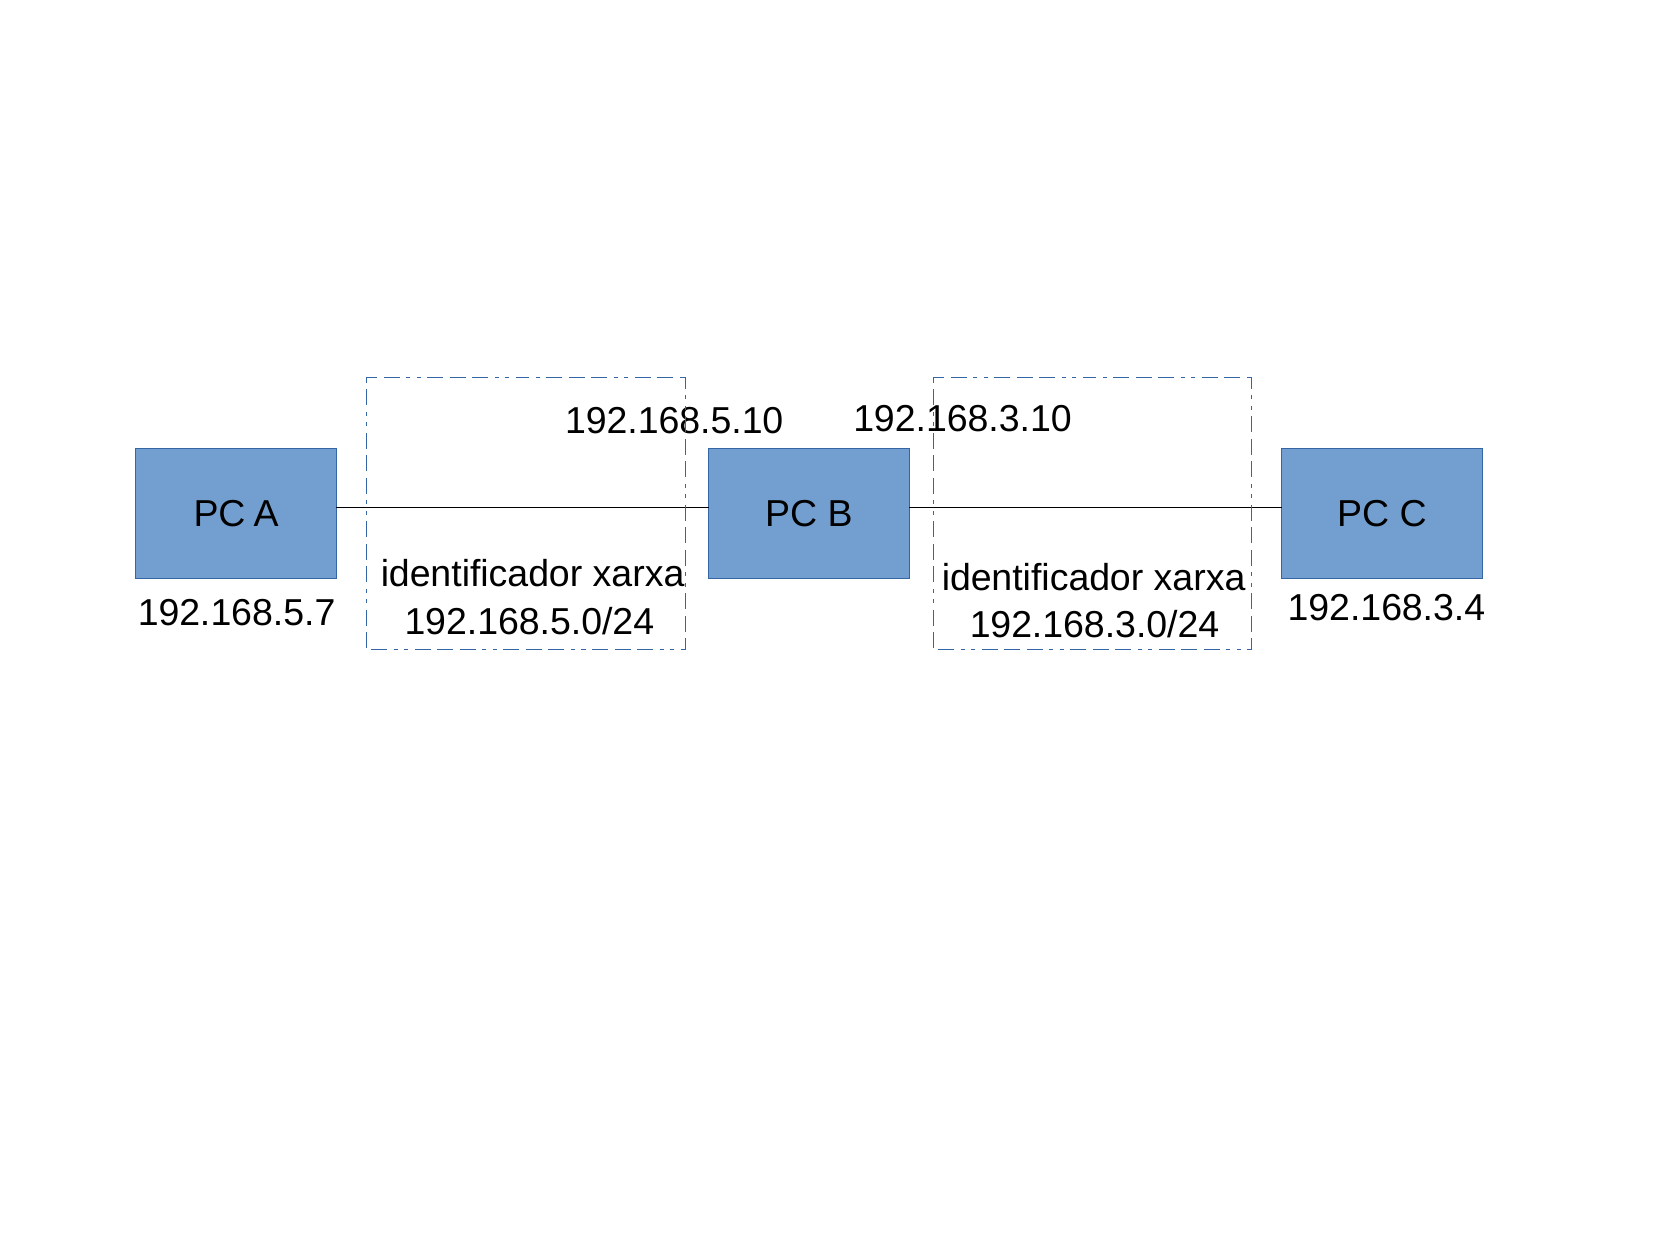

192.168.3.10
192.168.5.10
PC A
PC B
PC C
identificador xarxa
identificador xarxa
192.168.3.4
192.168.5.7
192.168.5.0/24
192.168.3.0/24